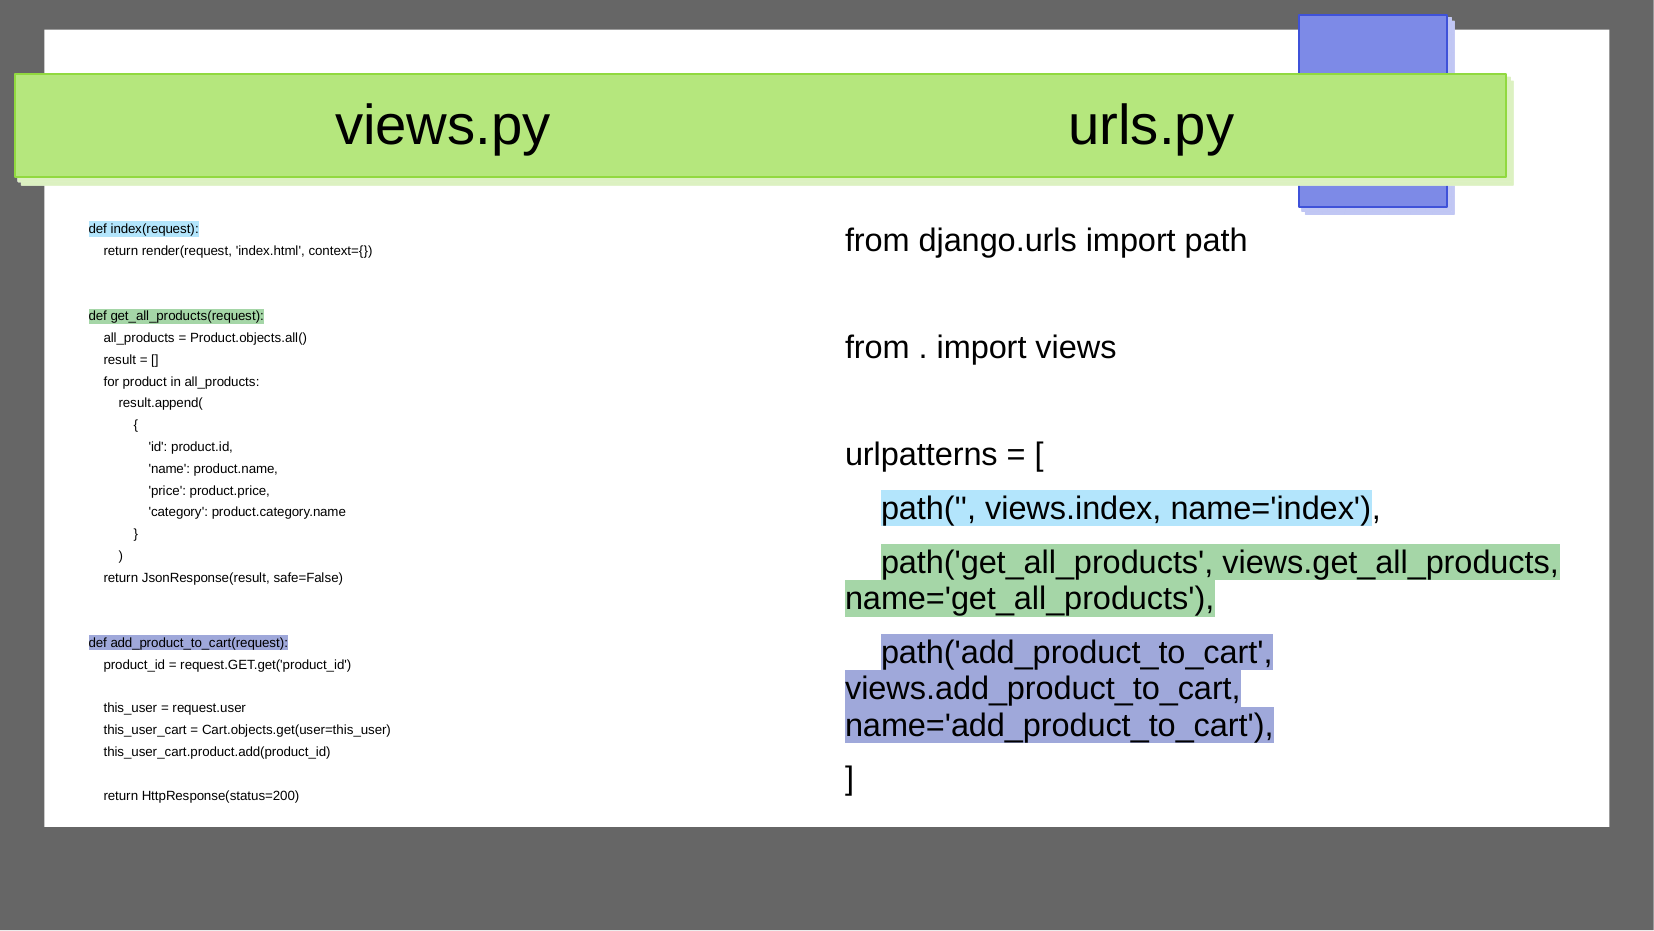

# views.py
urls.py
def index(request):
 return render(request, 'index.html', context={})
def get_all_products(request):
 all_products = Product.objects.all()
 result = []
 for product in all_products:
 result.append(
 {
 'id': product.id,
 'name': product.name,
 'price': product.price,
 'category': product.category.name
 }
 )
 return JsonResponse(result, safe=False)
def add_product_to_cart(request):
 product_id = request.GET.get('product_id')
 this_user = request.user
 this_user_cart = Cart.objects.get(user=this_user)
 this_user_cart.product.add(product_id)
 return HttpResponse(status=200)
from django.urls import path
from . import views
urlpatterns = [
 path('', views.index, name='index'),
 path('get_all_products', views.get_all_products, name='get_all_products'),
 path('add_product_to_cart', views.add_product_to_cart, name='add_product_to_cart'),
]